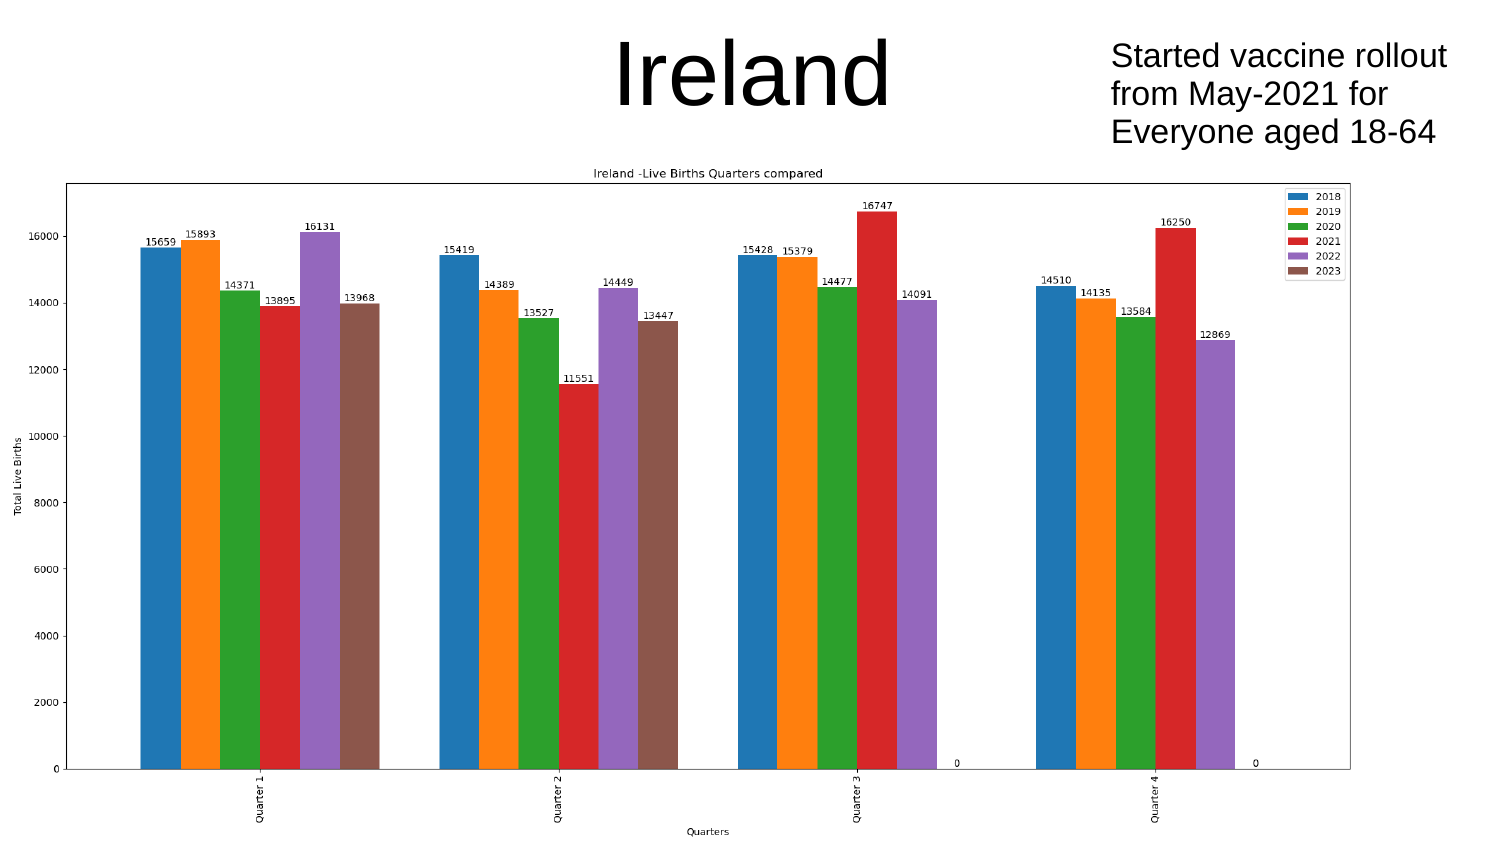

# Ireland
Started vaccine rollout from May-2021 for Everyone aged 18-64